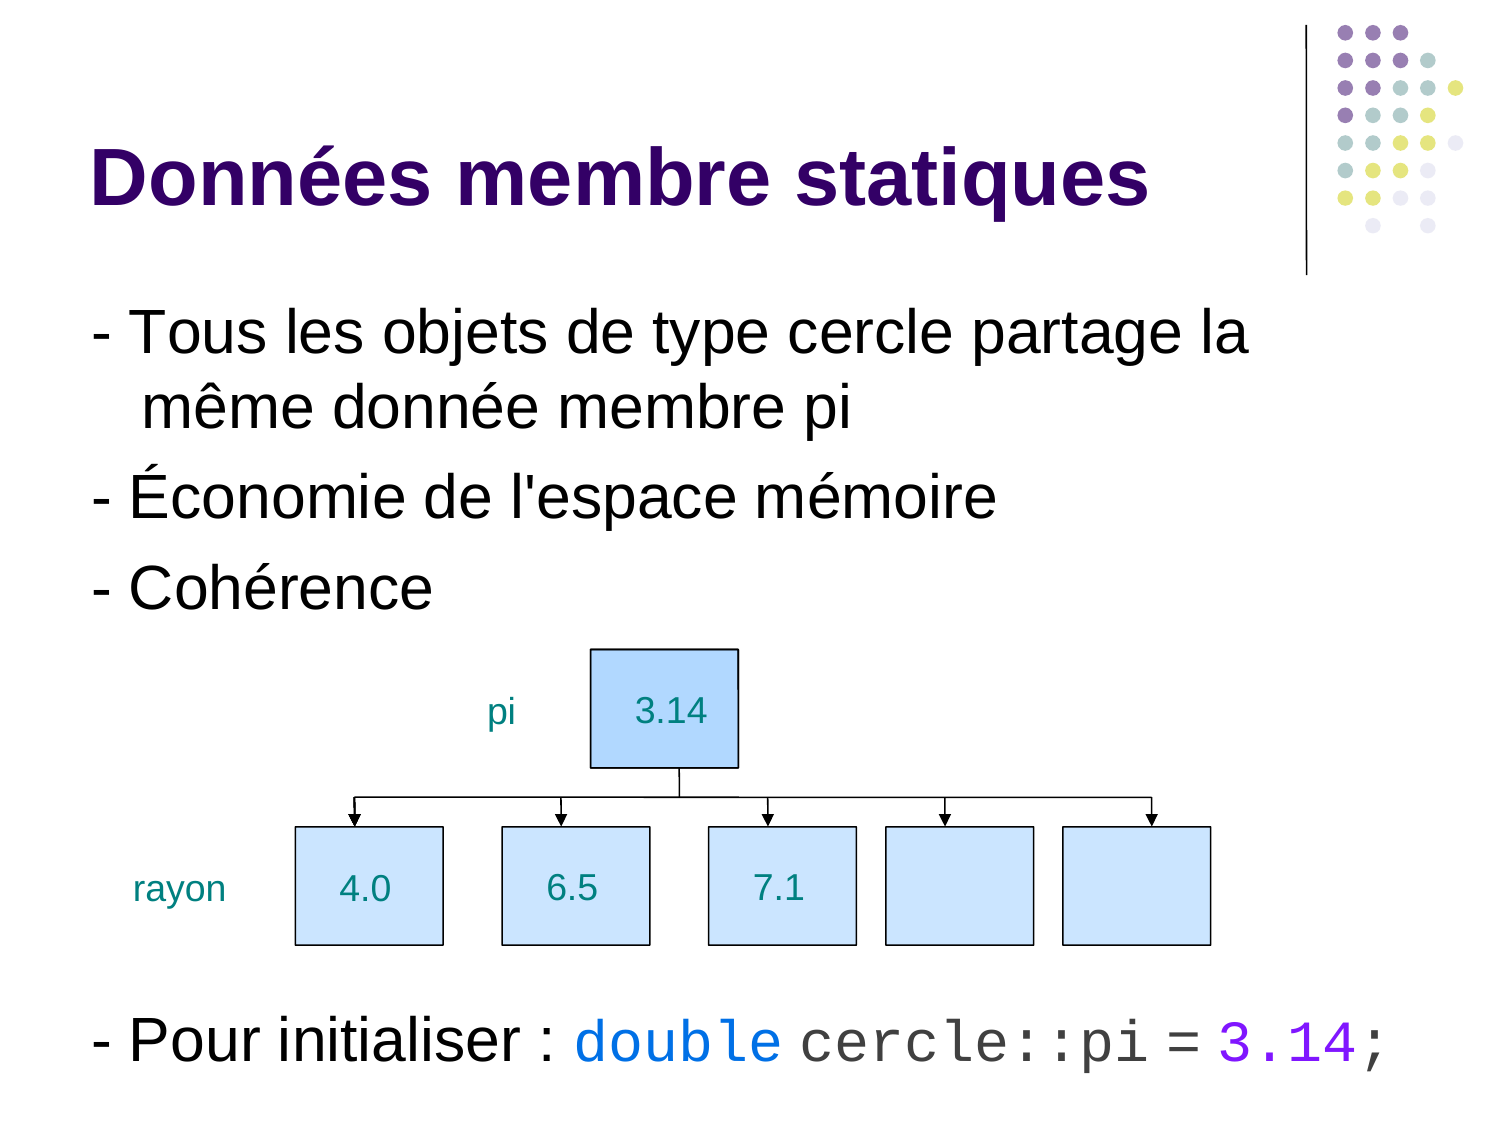

# Données membre statiques
- Tous les objets de type cercle partage la même donnée membre pi
- Économie de l'espace mémoire
- Cohérence
- Pour initialiser : double cercle::pi = 3.14;
3.14
pi
6.5
7.1
rayon
4.0